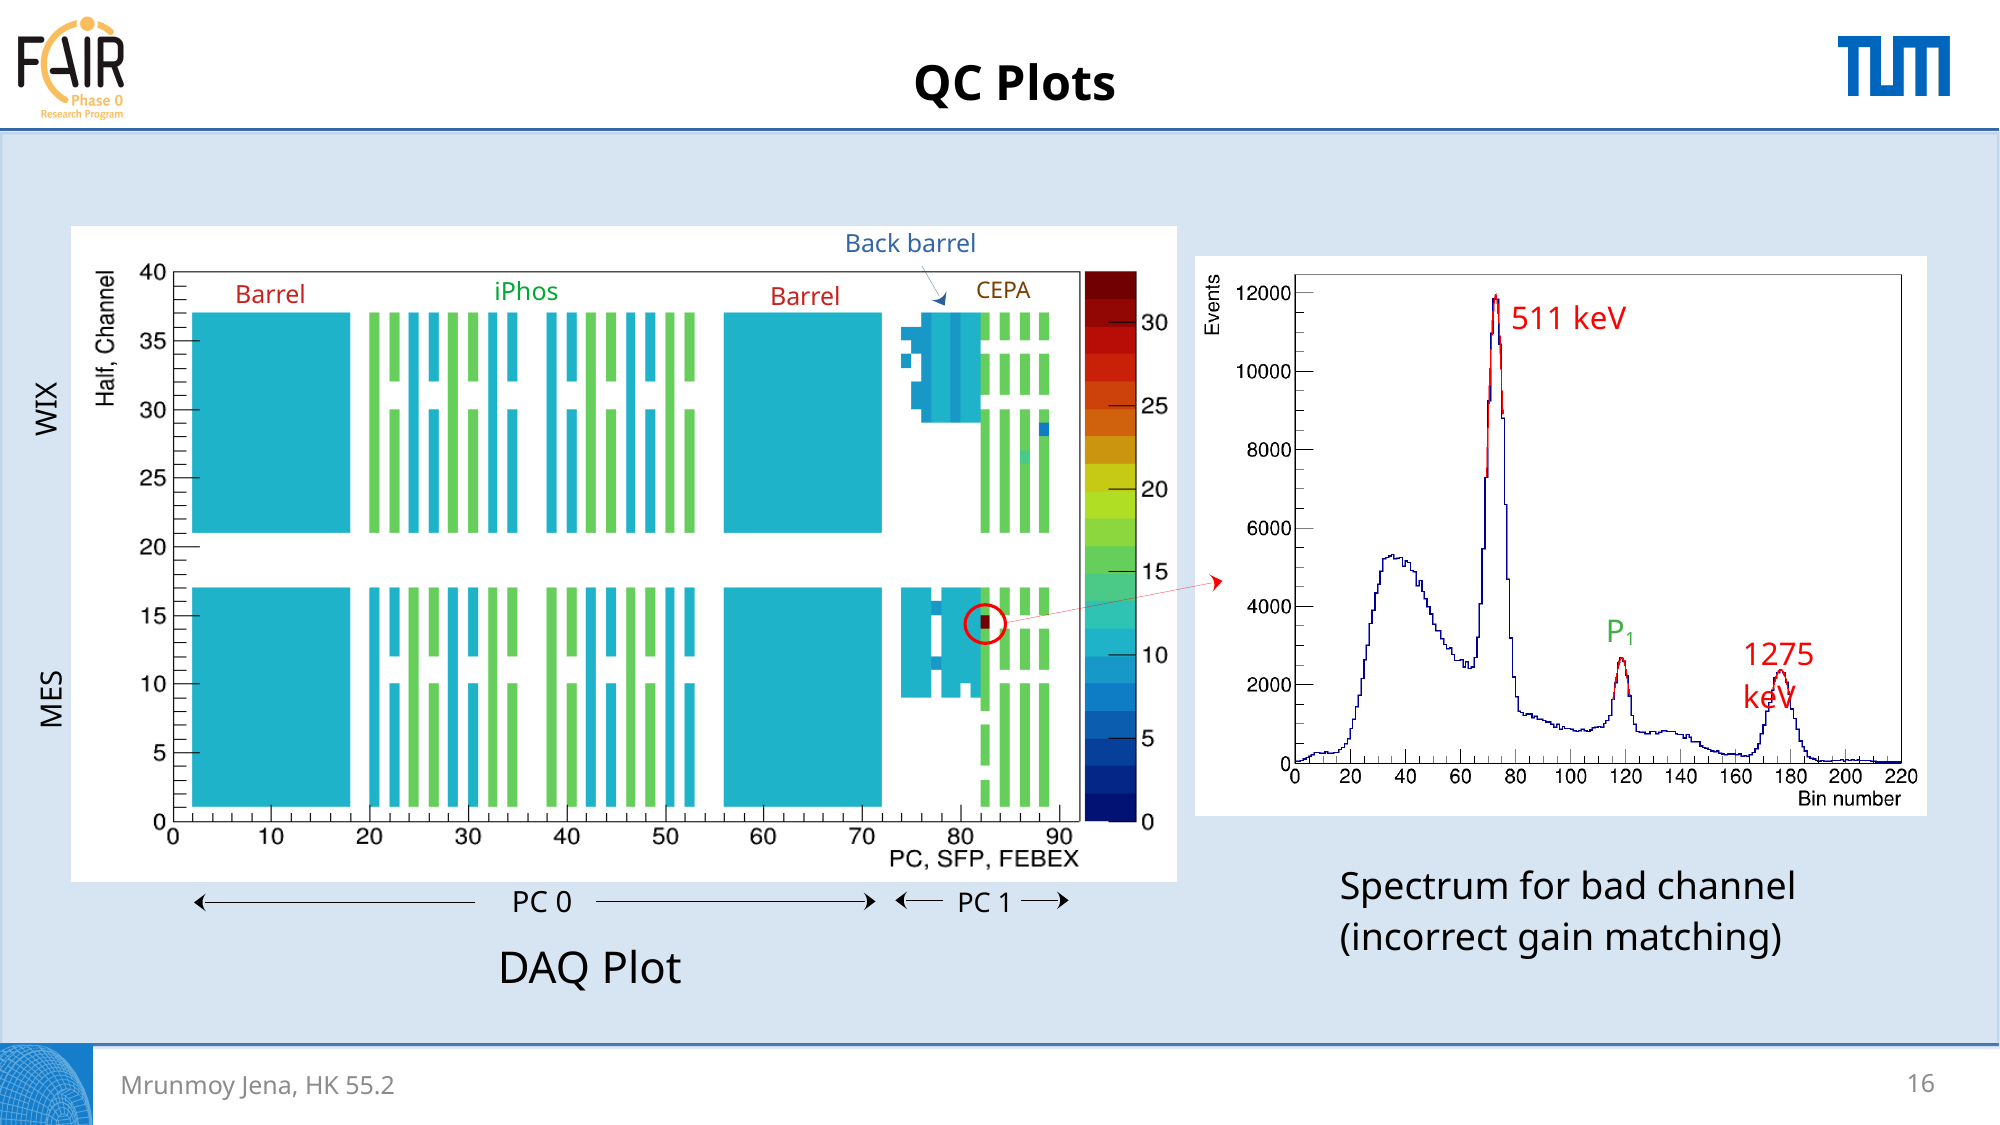

# QC Plots
Back barrel
iPhos
CEPA
Barrel
Barrel
511 keV
WIX
P1
1275 keV
MES
Spectrum for bad channel
(incorrect gain matching)
PC 0
PC 1
DAQ Plot
16